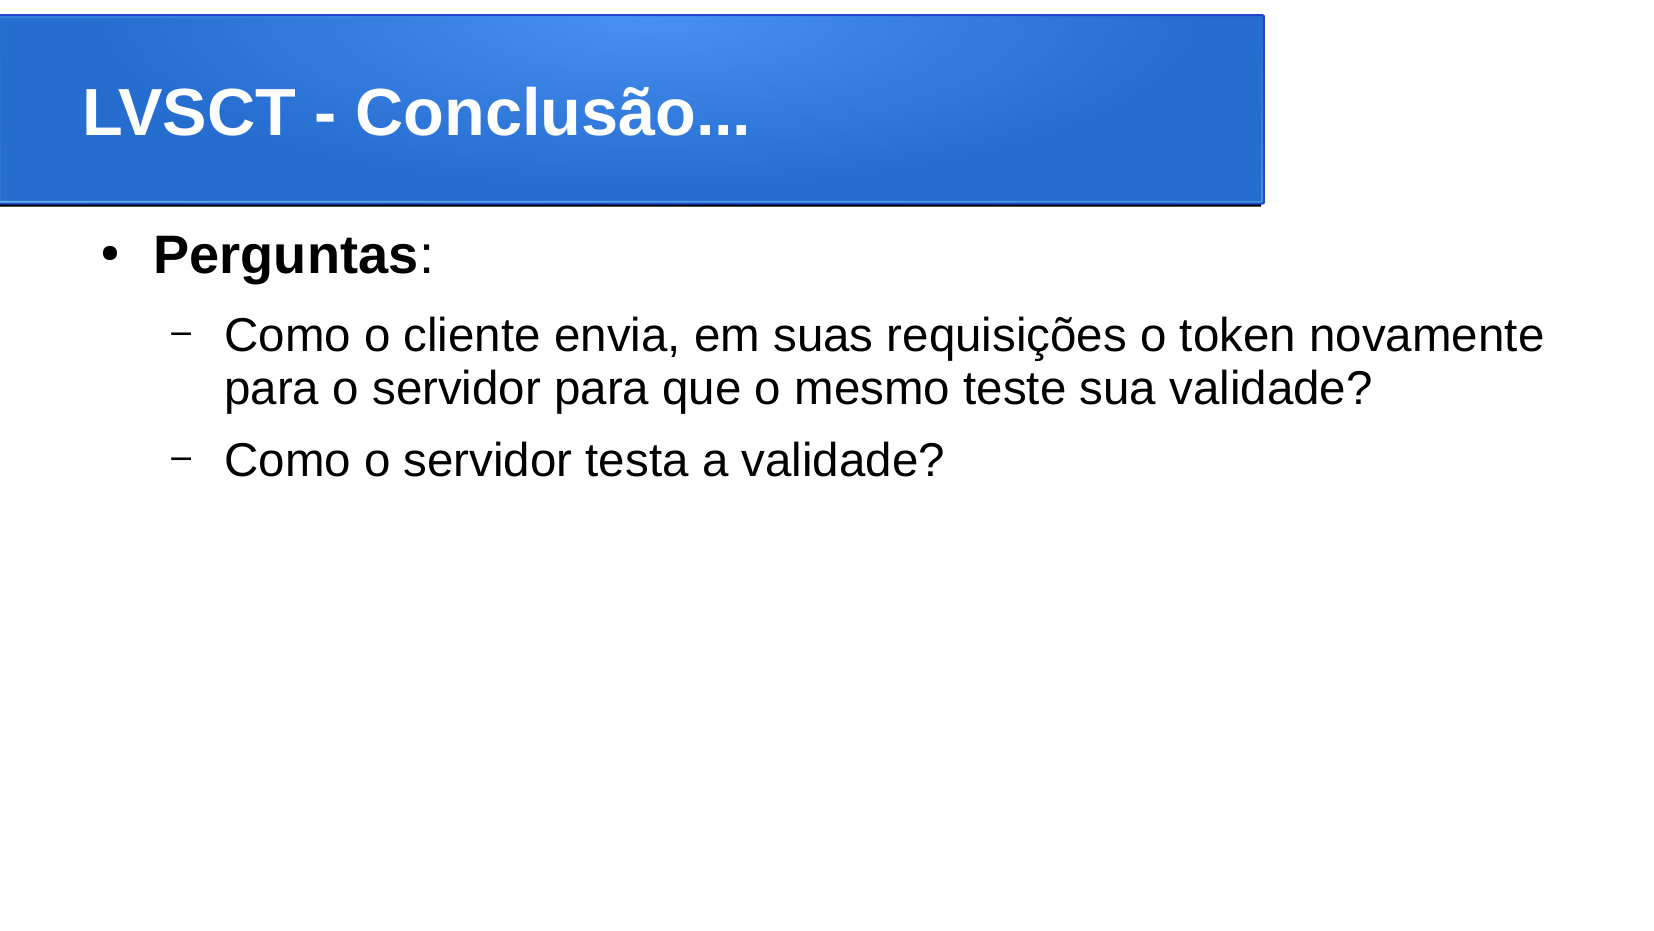

# LVSCT - Conclusão...
Perguntas:
Como o cliente envia, em suas requisições o token novamente para o servidor para que o mesmo teste sua validade?
Como o servidor testa a validade?